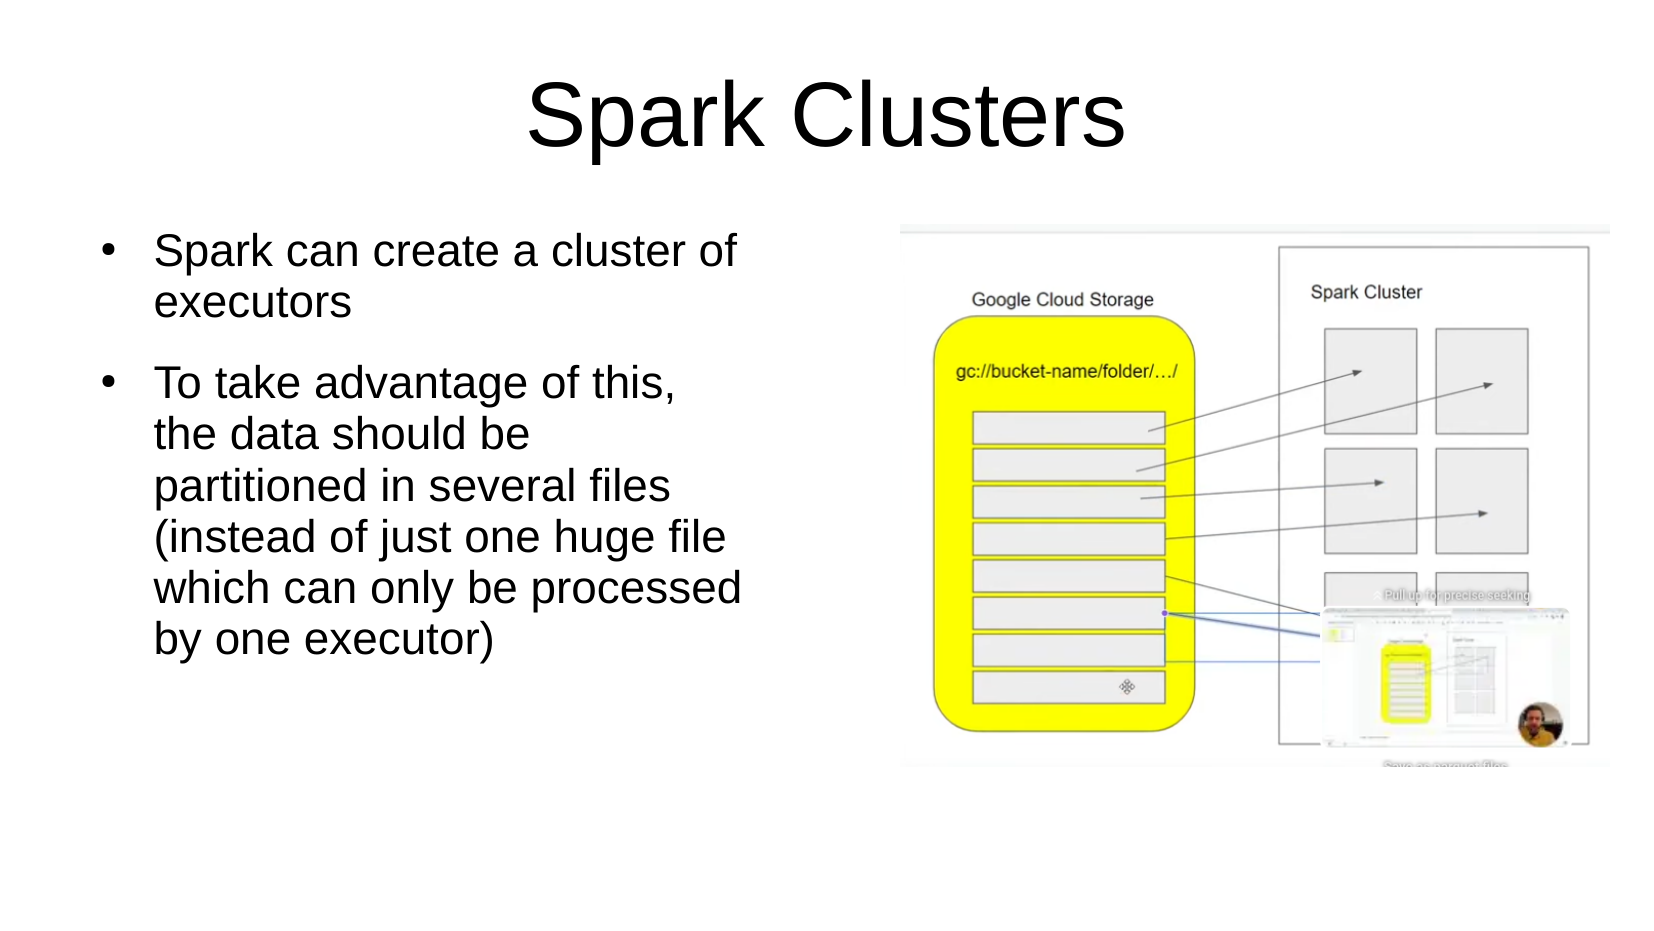

# Spark Clusters
Spark can create a cluster of executors
To take advantage of this, the data should be partitioned in several files (instead of just one huge file which can only be processed by one executor)